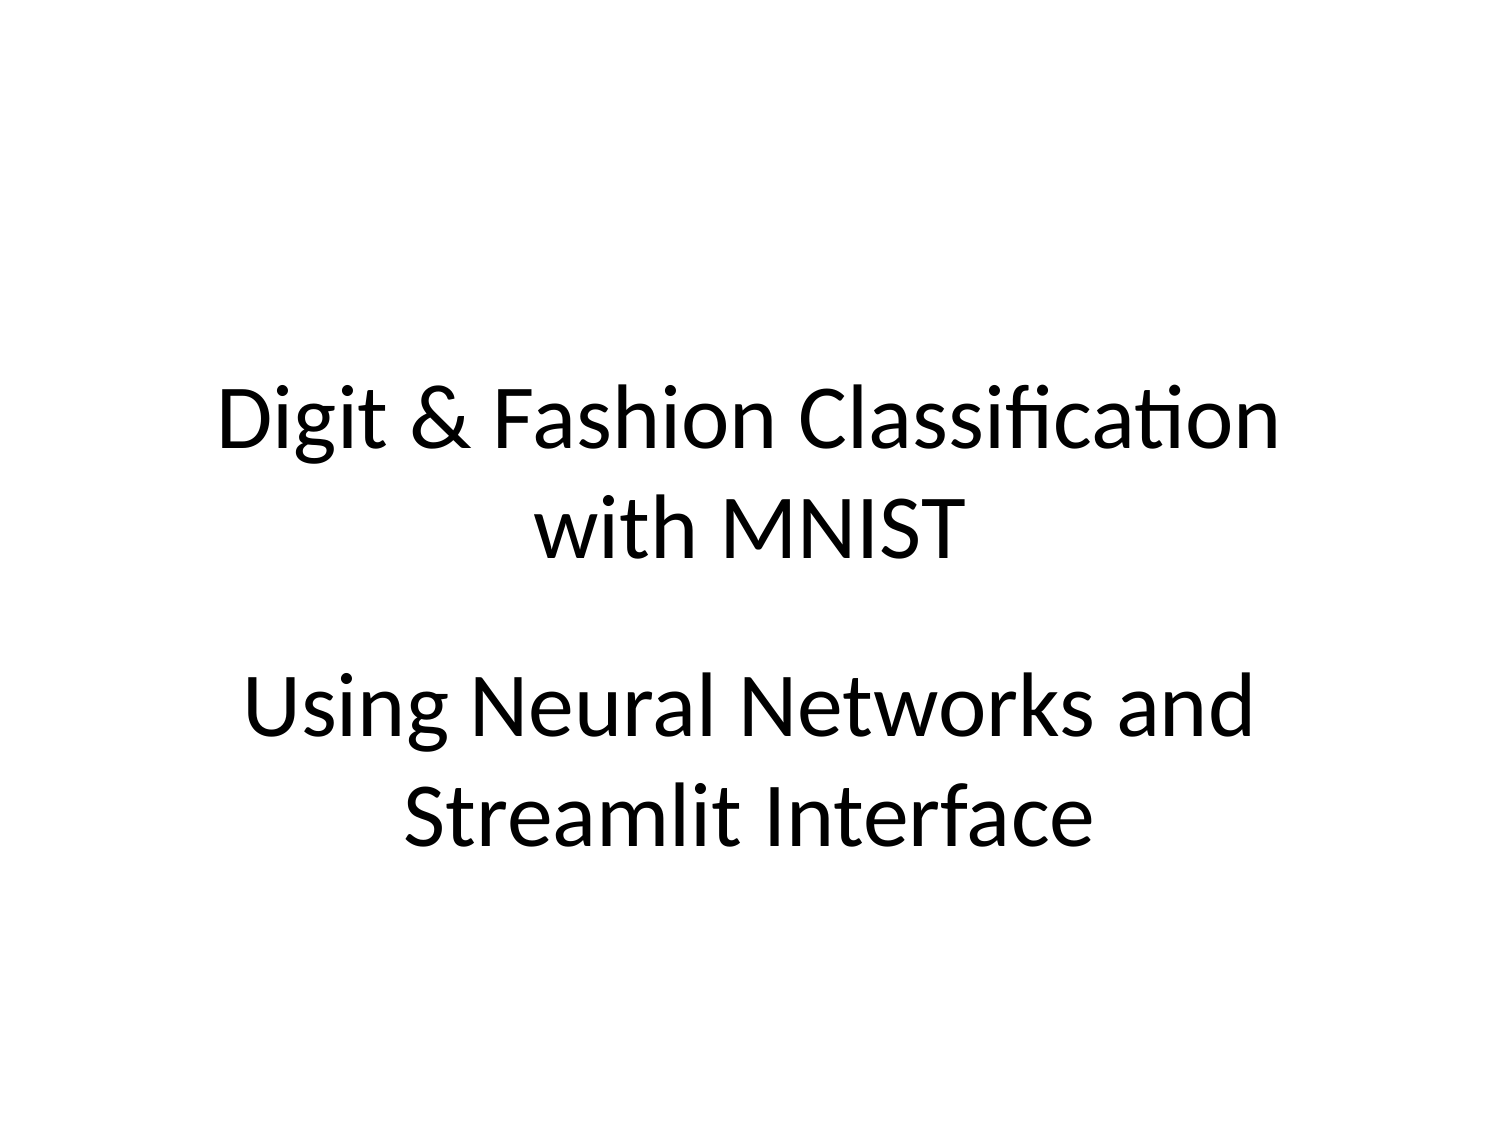

# Digit & Fashion Classification with MNIST
Using Neural Networks and Streamlit Interface